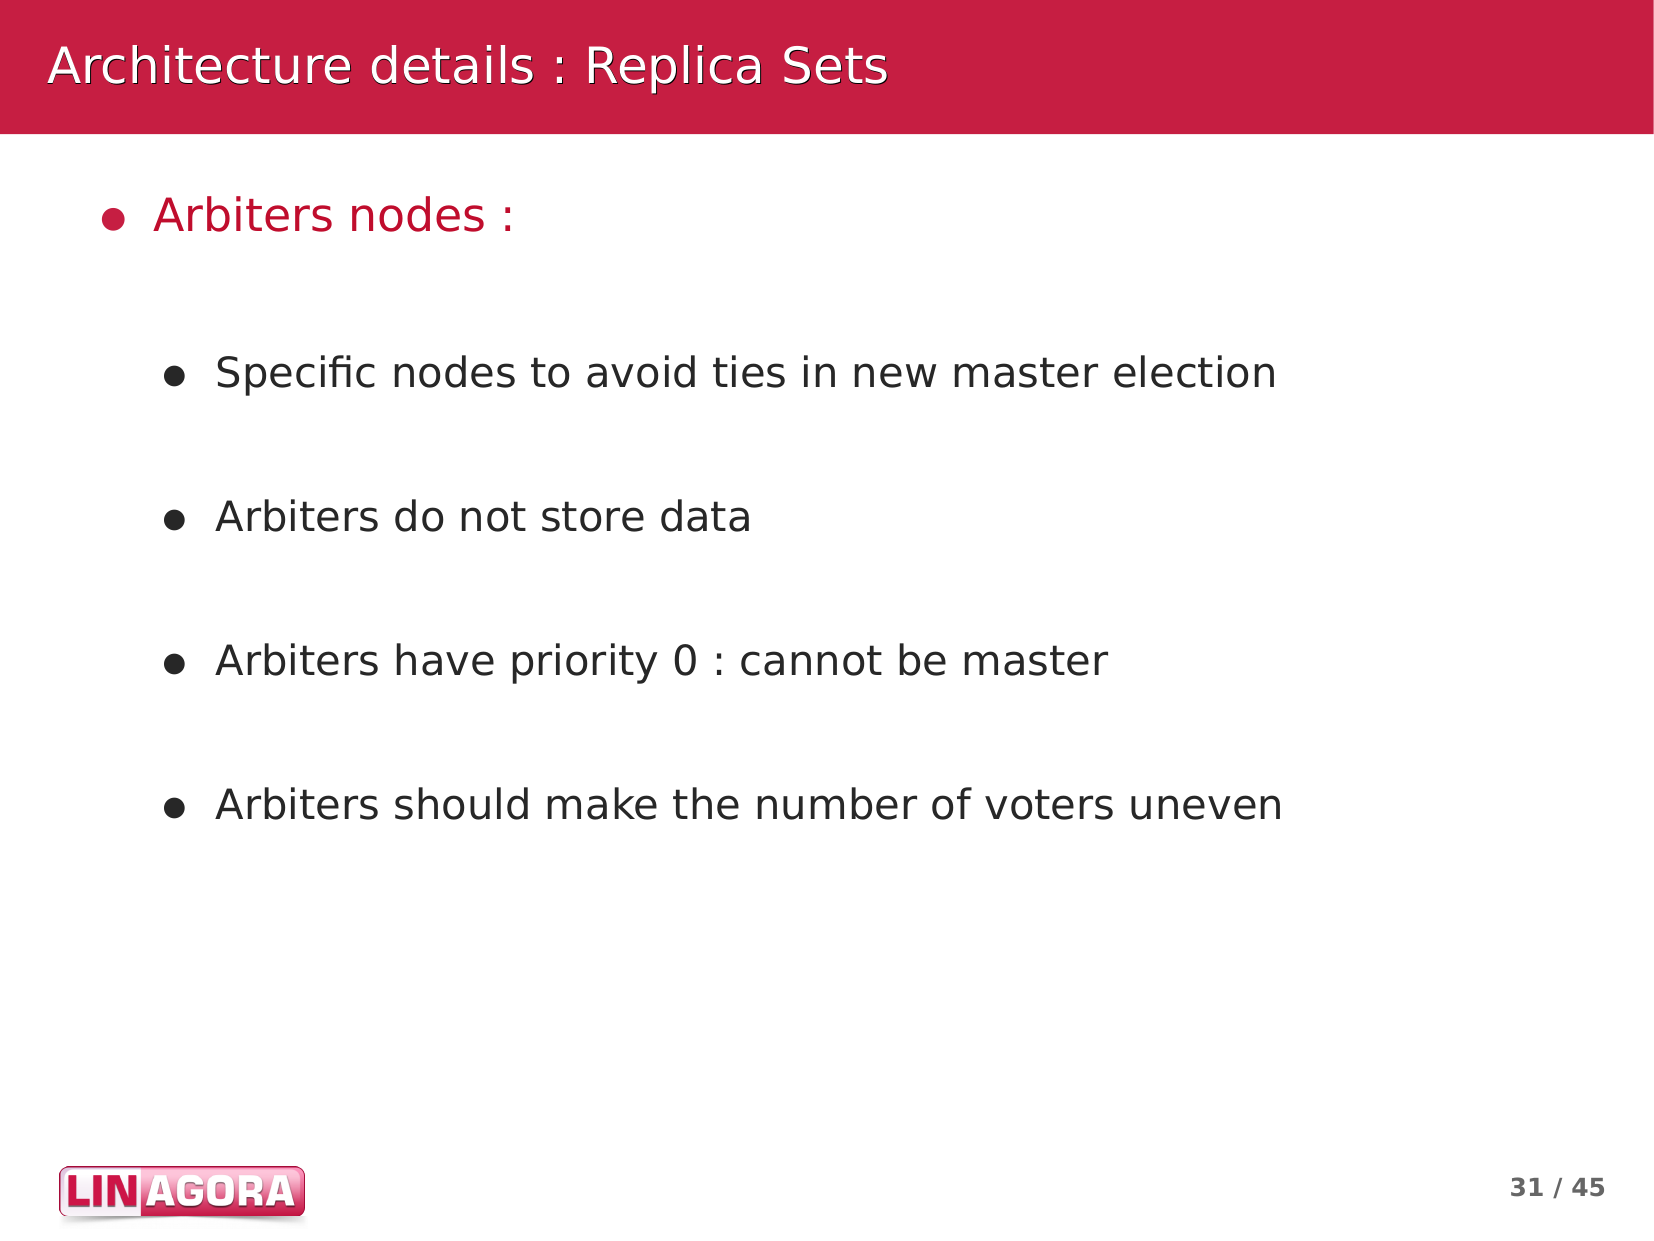

# Architecture details : Replica Sets
Arbiters nodes :
Specific nodes to avoid ties in new master election
Arbiters do not store data
Arbiters have priority 0 : cannot be master
Arbiters should make the number of voters uneven